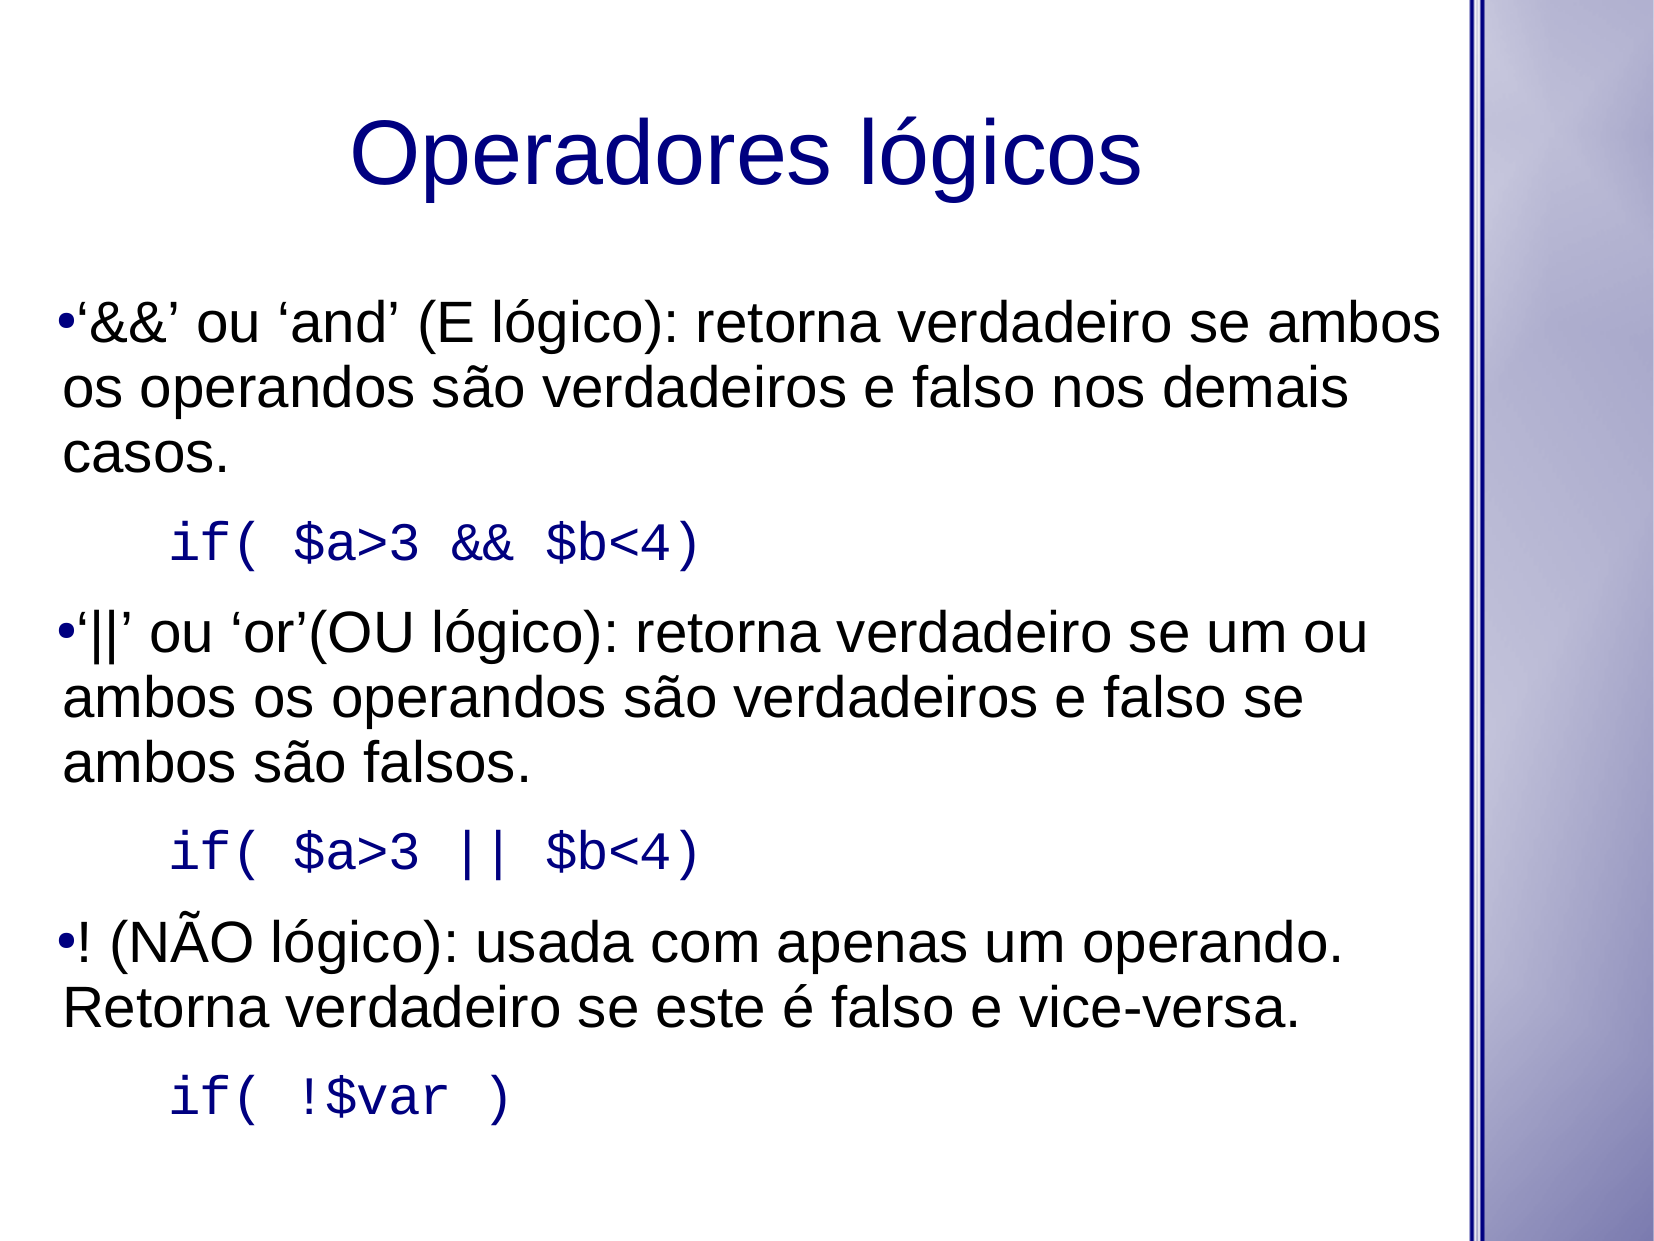

# Operadores lógicos
‘&&’ ou ‘and’ (E lógico): retorna verdadeiro se ambos os operandos são verdadeiros e falso nos demais casos.
if( $a>3 && $b<4)
‘||’ ou ‘or’(OU lógico): retorna verdadeiro se um ou ambos os operandos são verdadeiros e falso se ambos são falsos.
if( $a>3 || $b<4)
! (NÃO lógico): usada com apenas um operando. Retorna verdadeiro se este é falso e vice-versa.
if( !$var )